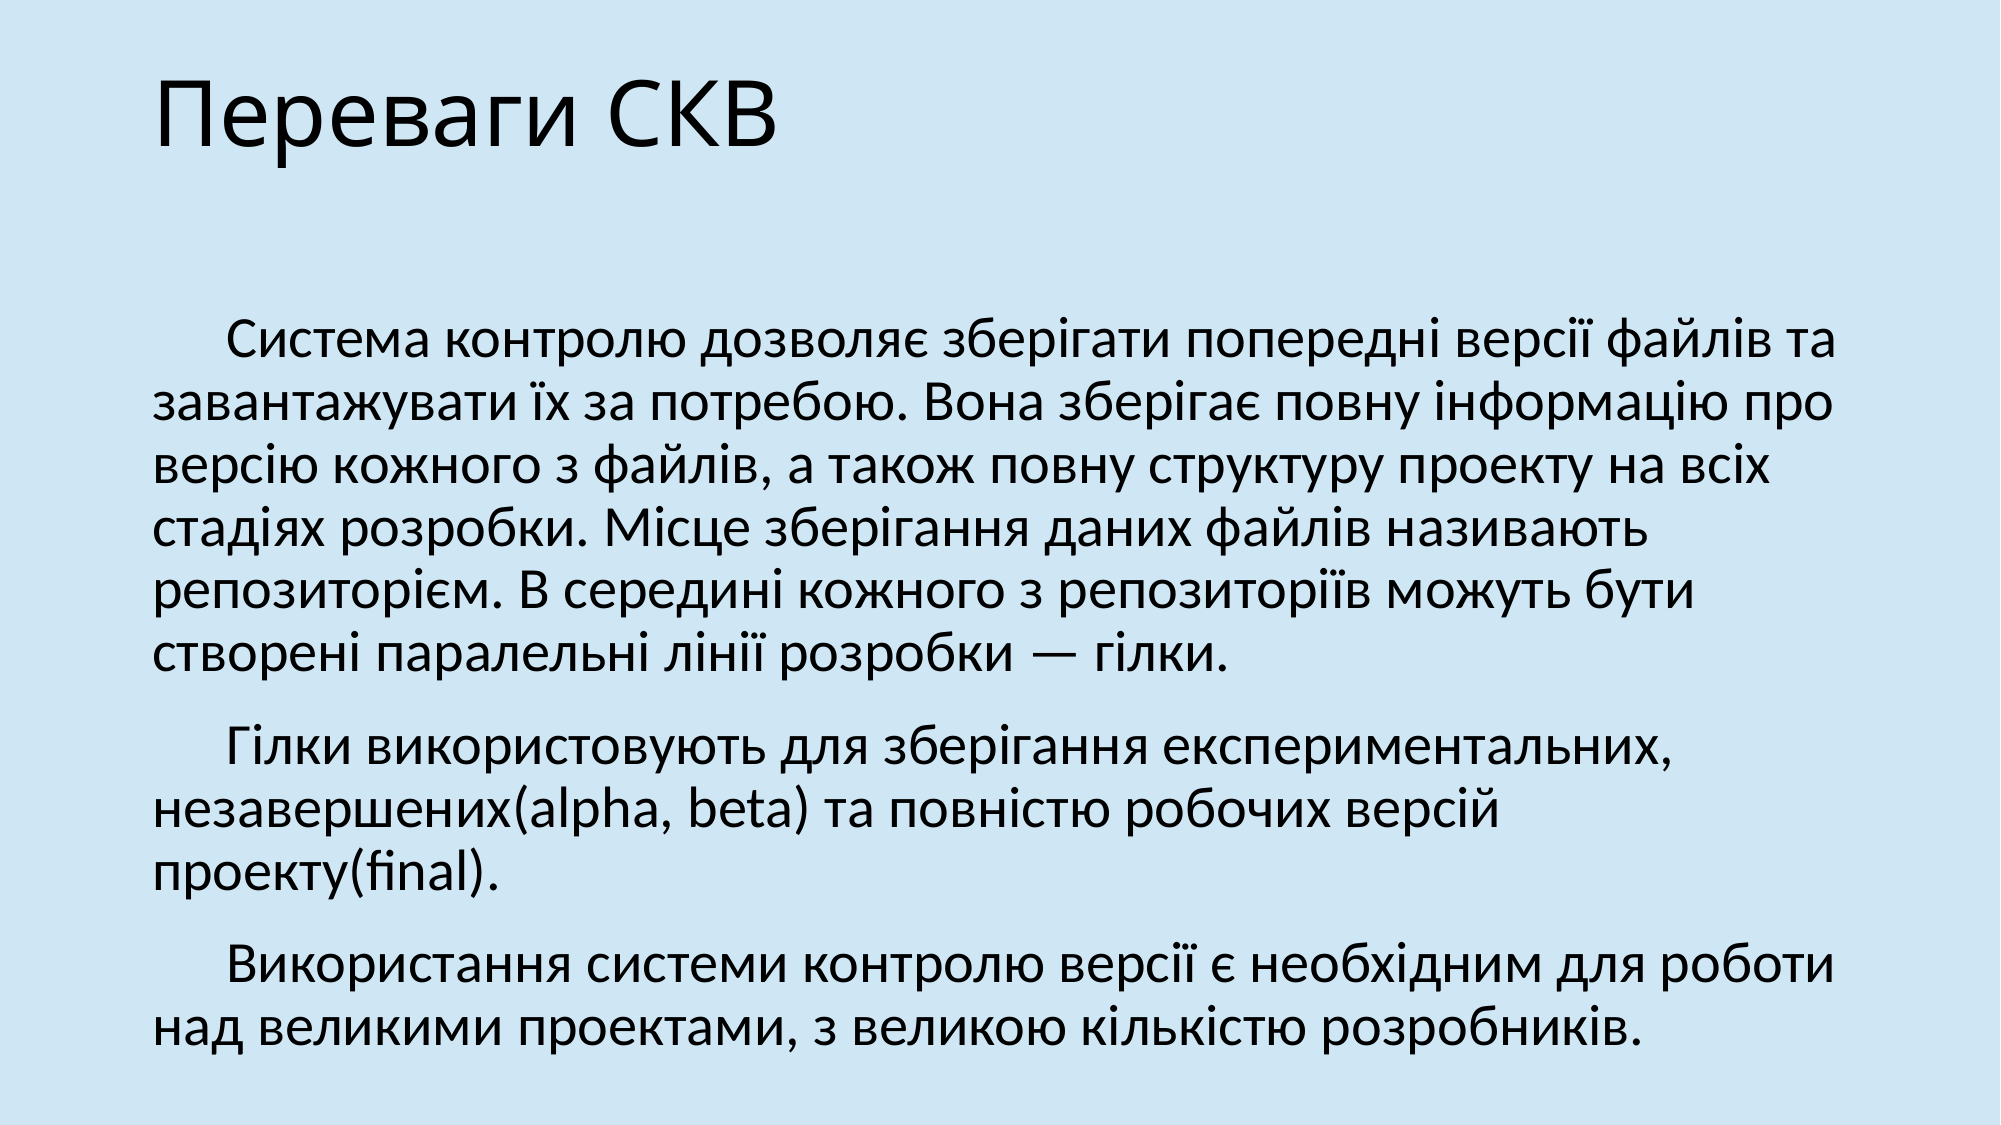

# Переваги СКВ
	Система контролю дозволяє зберігати попередні версії файлів та завантажувати їх за потребою. Вона зберігає повну інформацію про версію кожного з файлів, а також повну структуру проекту на всіх стадіях розробки. Місце зберігання даних файлів називають репозиторієм. В середині кожного з репозиторіїв можуть бути створені паралельні лінії розробки — гілки.
	Гілки використовують для зберігання експериментальних, незавершених(alpha, beta) та повністю робочих версій проекту(final).
	Використання системи контролю версії є необхідним для роботи над великими проектами, з великою кількістю розробників.